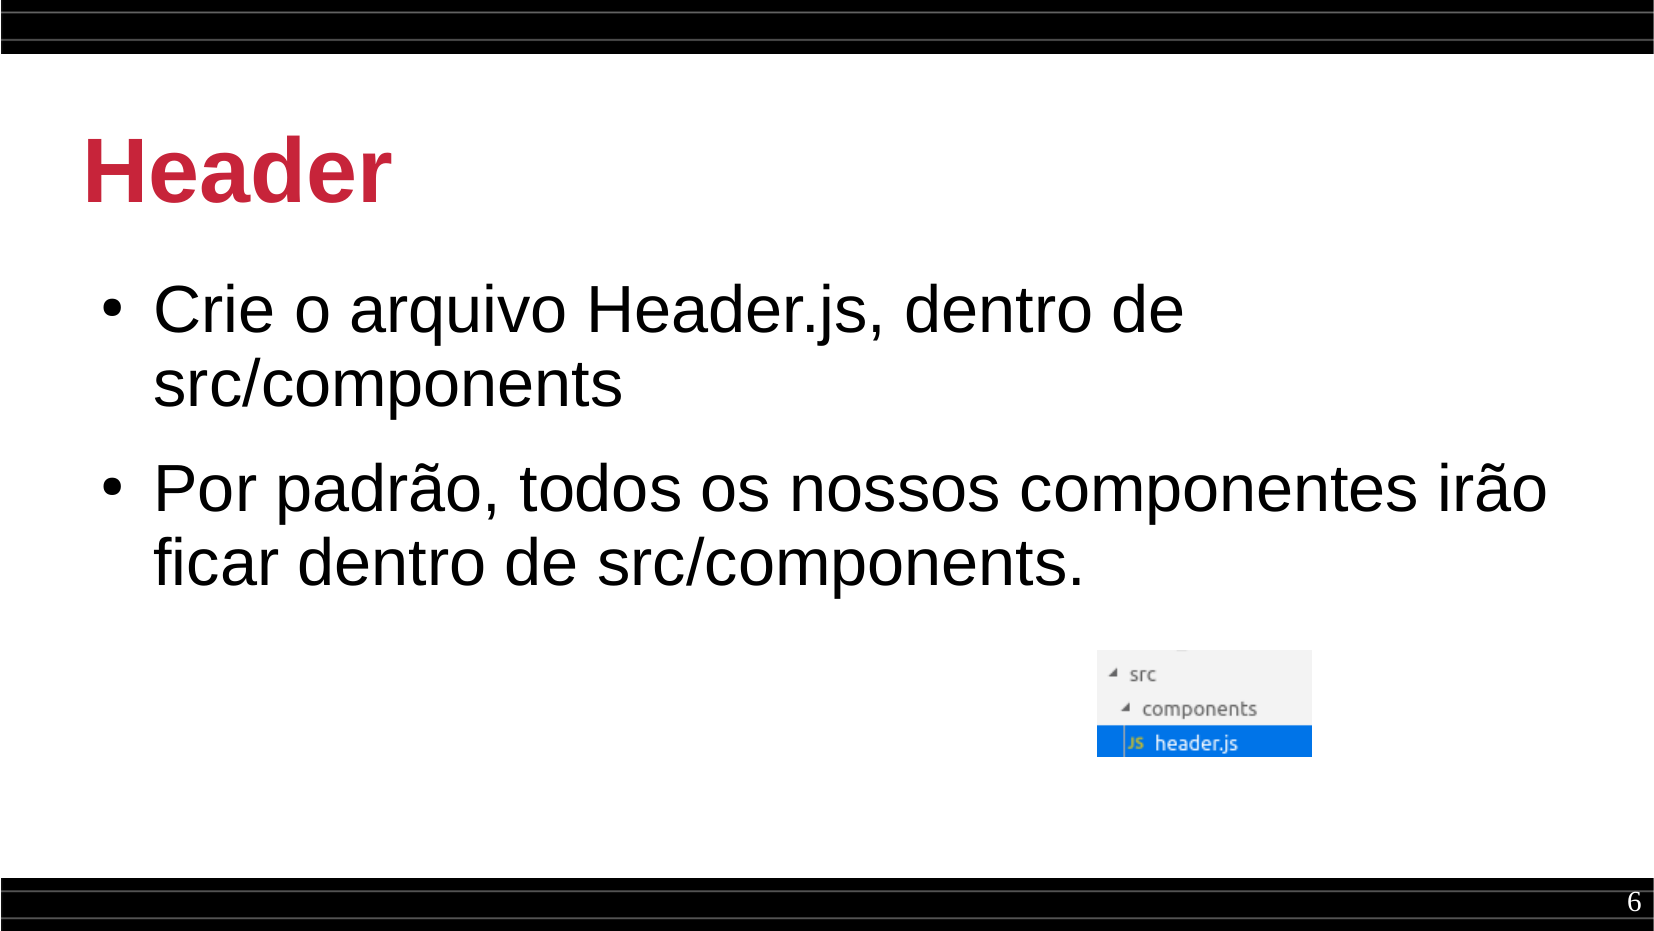

# Header
Crie o arquivo Header.js, dentro de src/components
Por padrão, todos os nossos componentes irão ficar dentro de src/components.